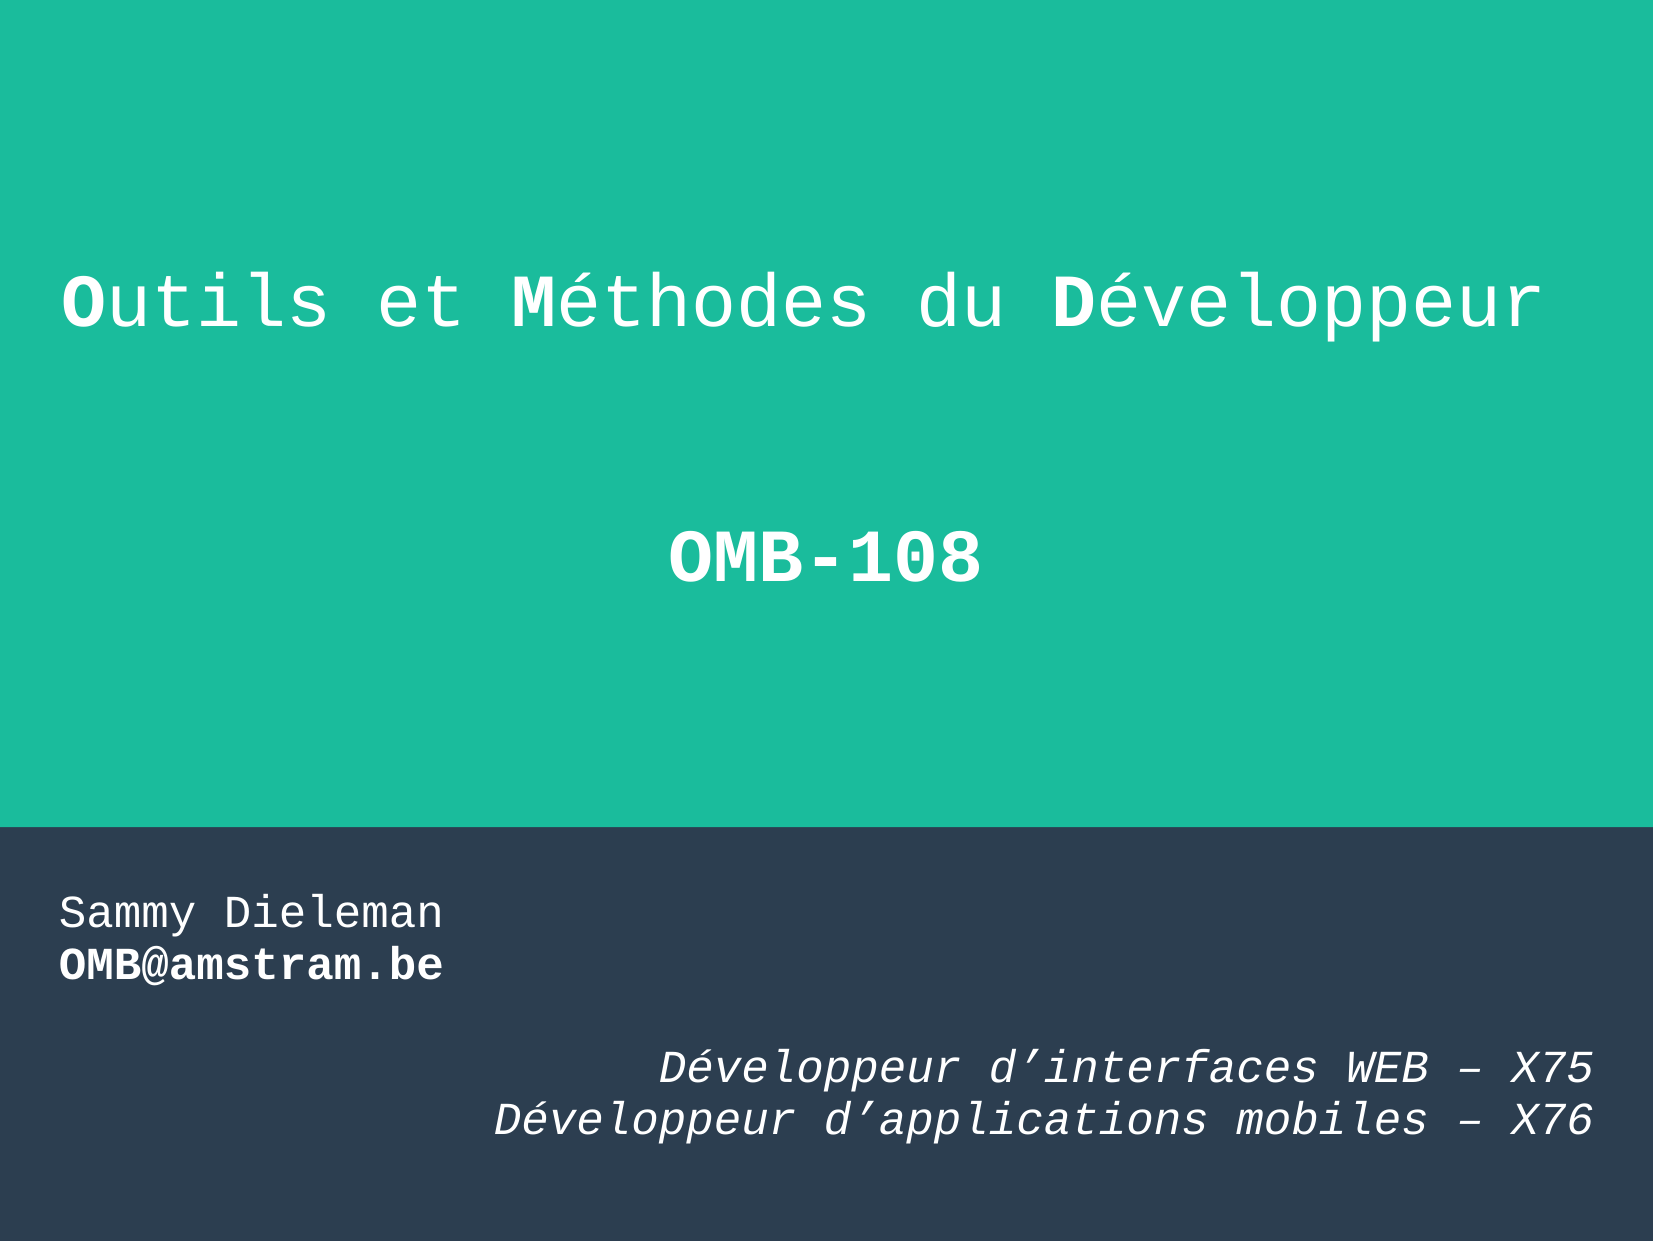

# Outils et Méthodes du Développeur OMB-108
Sammy Dieleman
OMB@amstram.be
Développeur d’interfaces WEB – X75
Développeur d’applications mobiles – X76